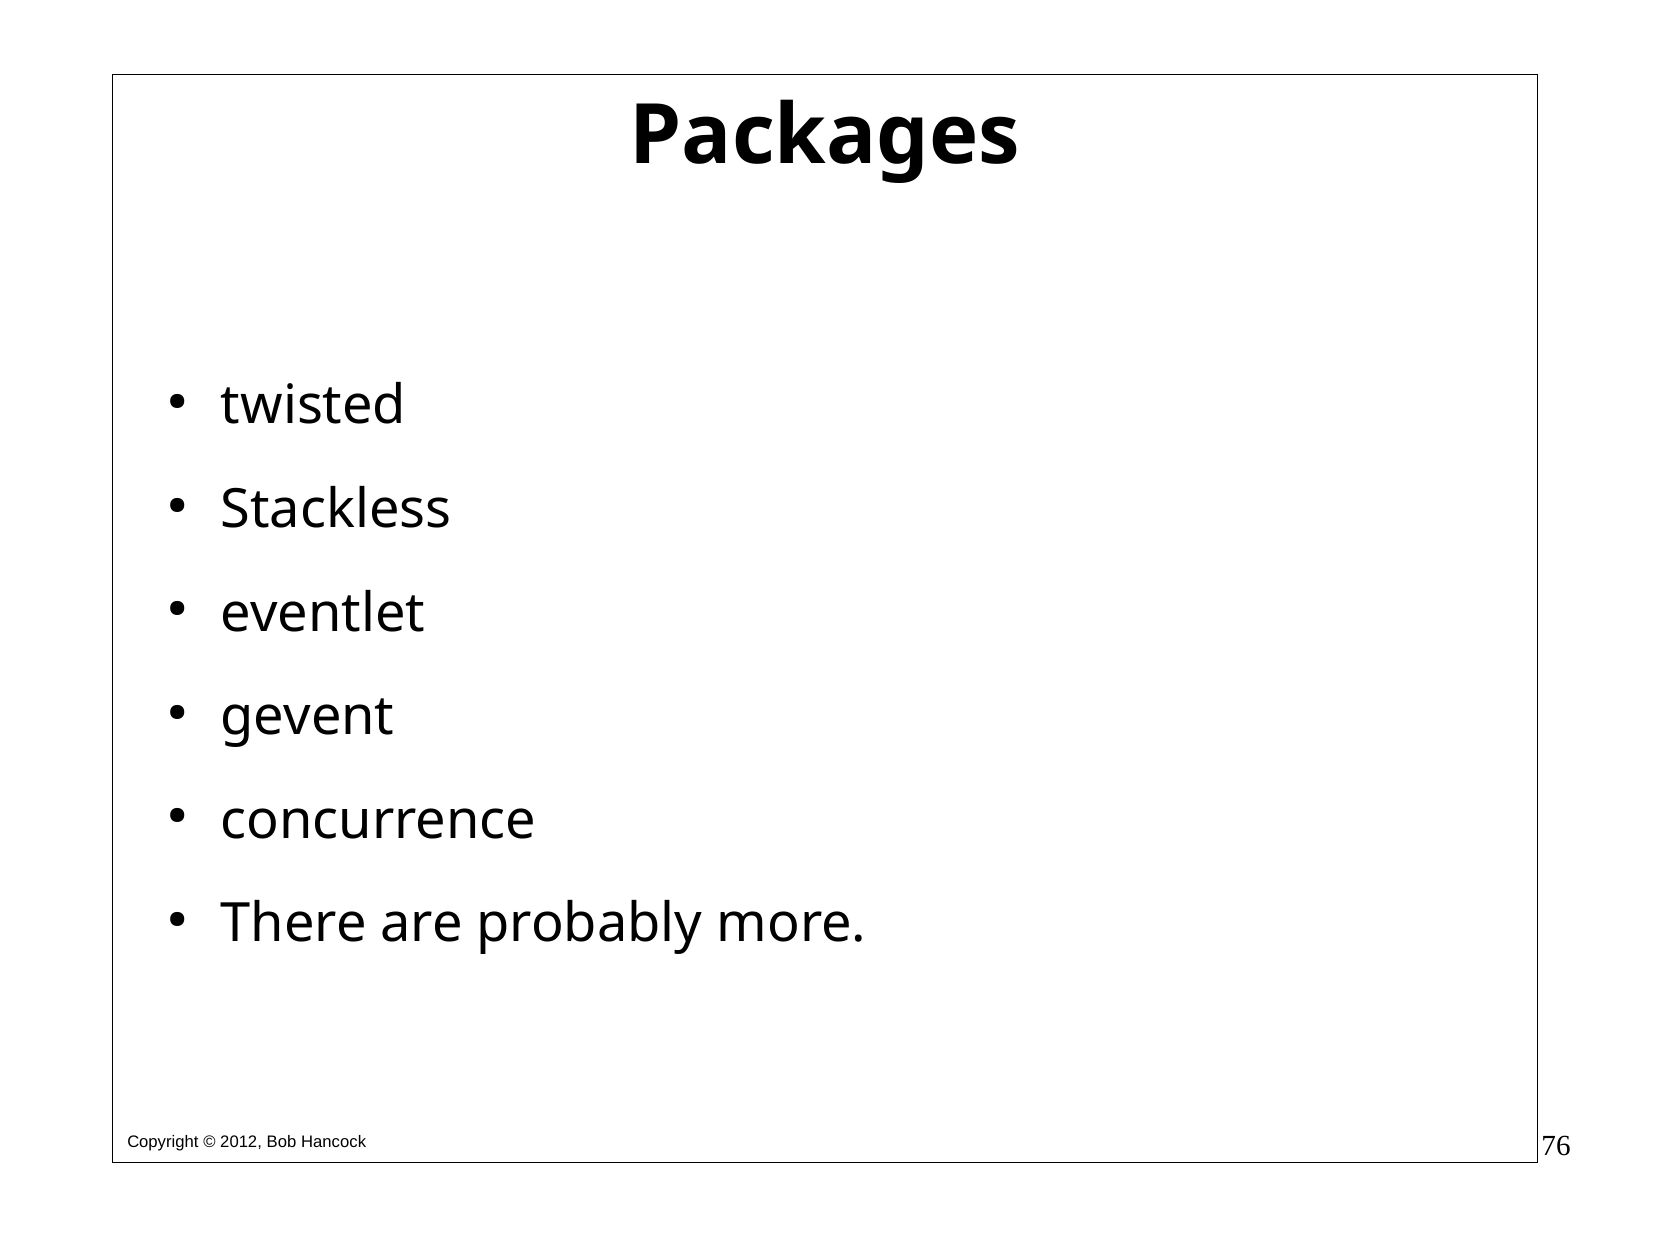

# Packages
twisted
Stackless
eventlet
gevent
concurrence
There are probably more.
Copyright © 2012, Bob Hancock
76